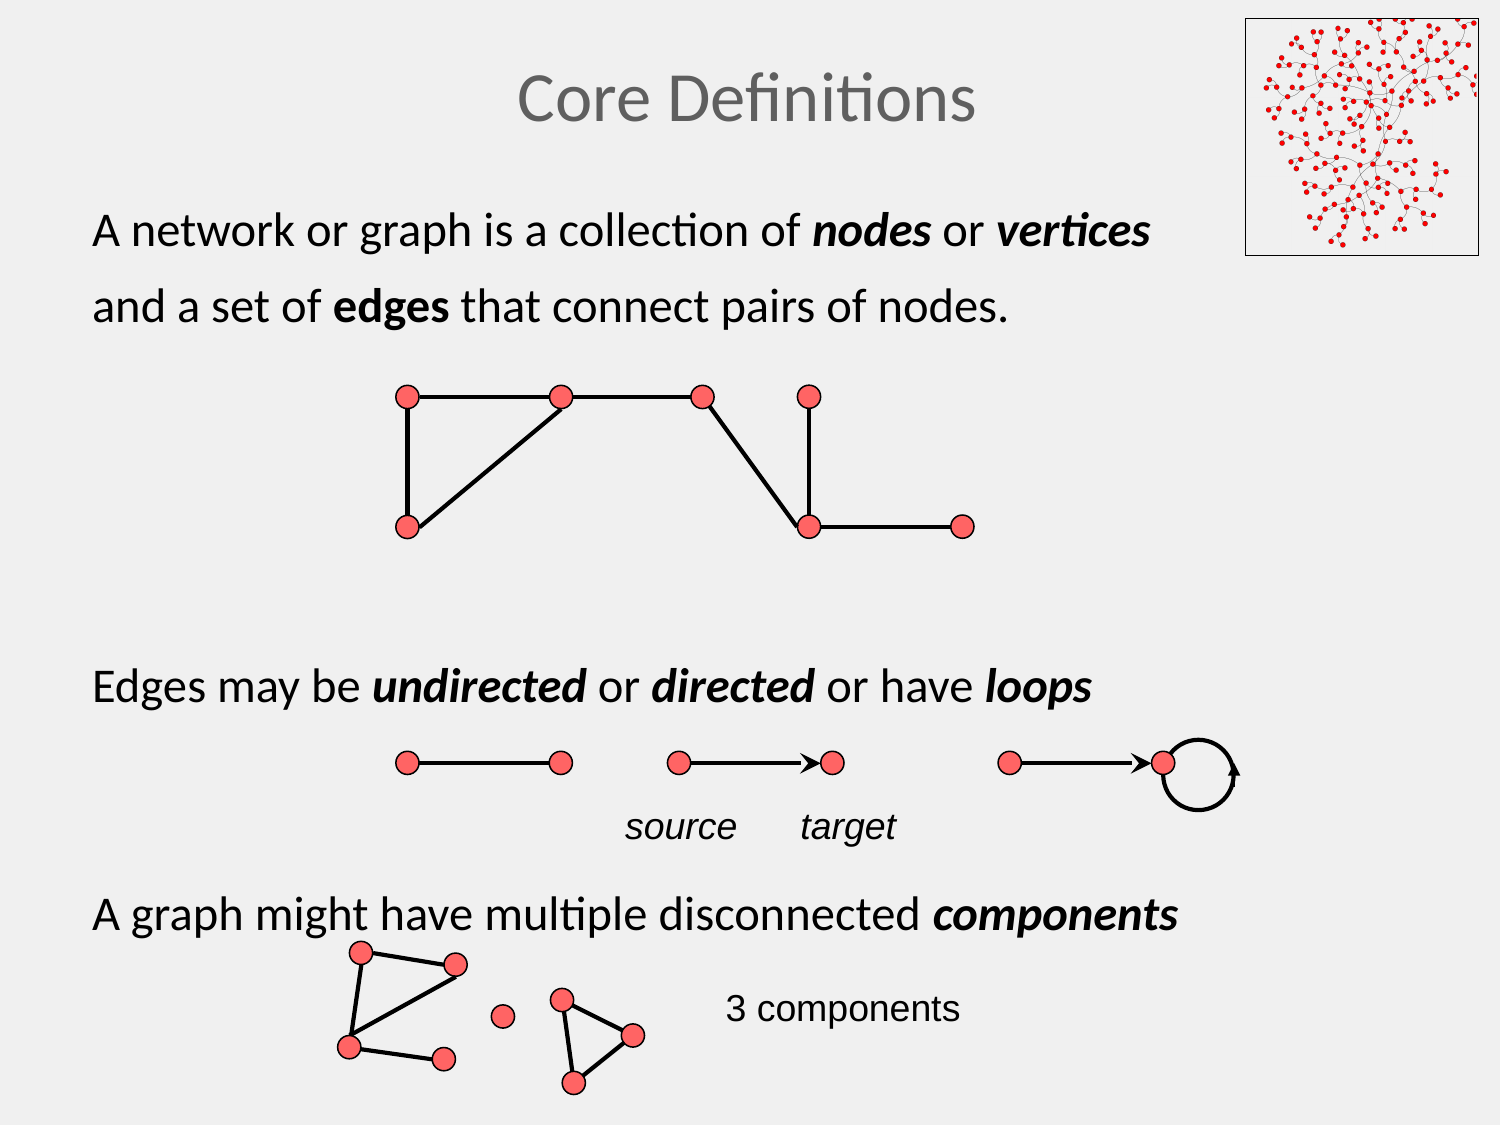

Core Definitions
A network or graph is a collection of nodes or vertices
and a set of edges that connect pairs of nodes.
Edges may be undirected or directed or have loops
A graph might have multiple disconnected components
 source target
3 components